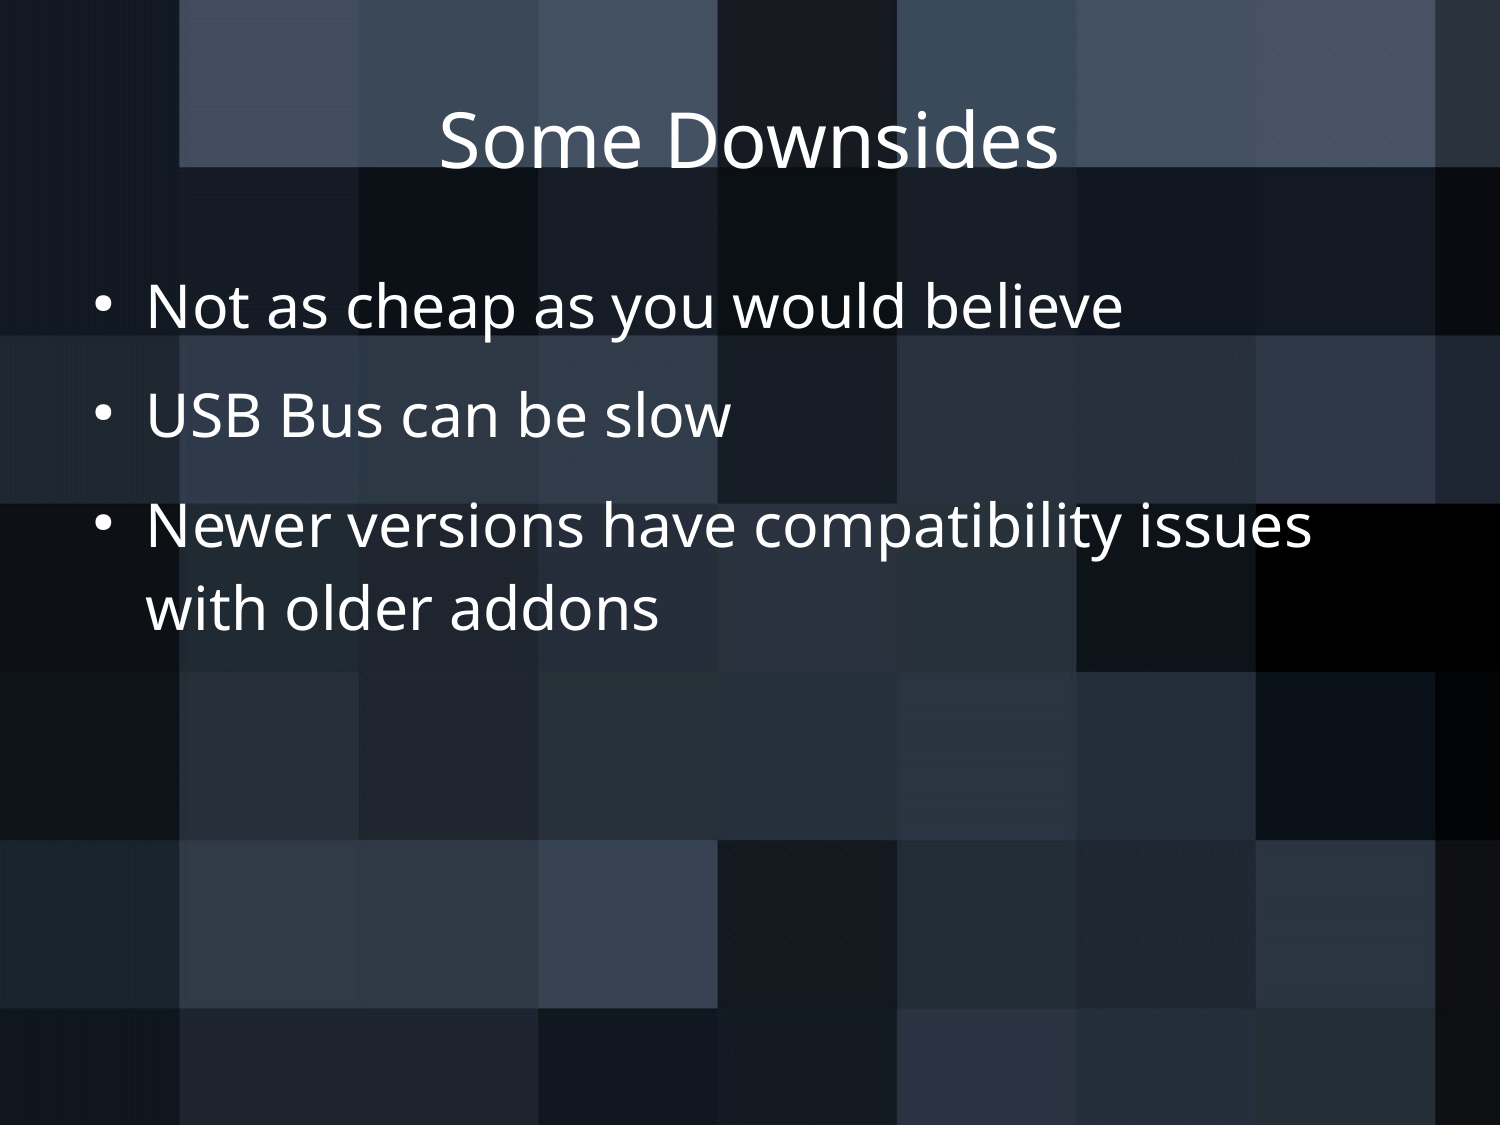

# Some Downsides
Not as cheap as you would believe
USB Bus can be slow
Newer versions have compatibility issues with older addons